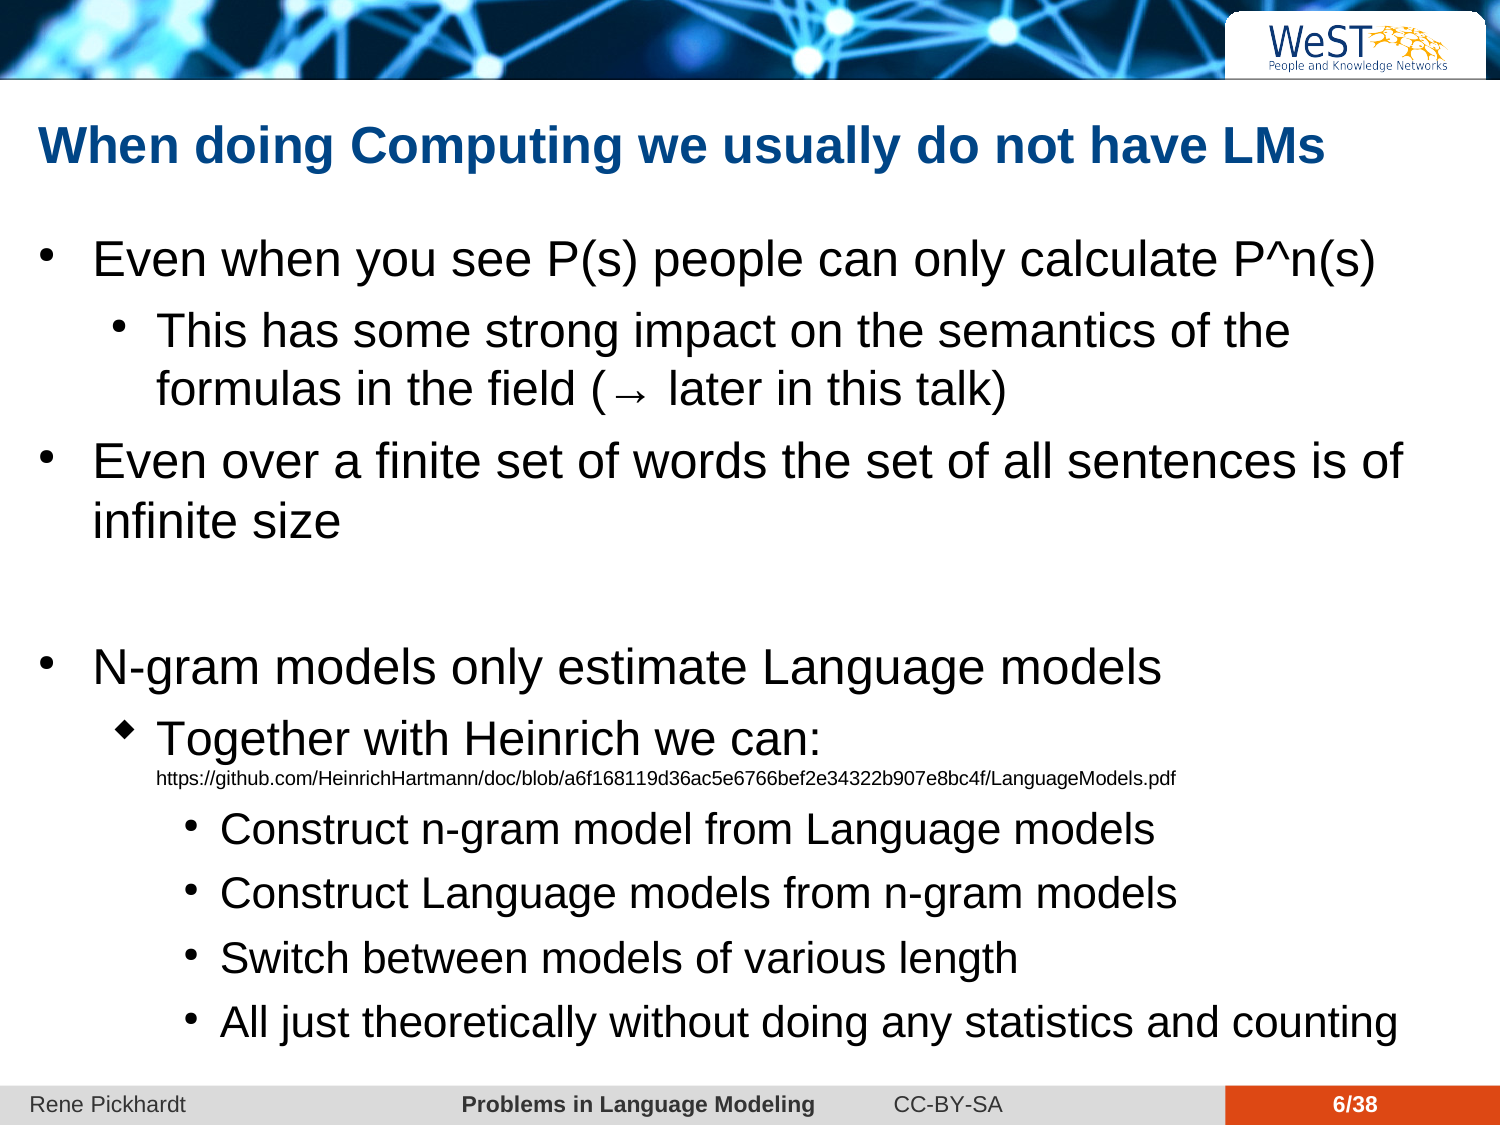

# When doing Computing we usually do not have LMs
Even when you see P(s) people can only calculate P^n(s)
This has some strong impact on the semantics of the formulas in the field (→ later in this talk)
Even over a finite set of words the set of all sentences is of infinite size
N-gram models only estimate Language models
Together with Heinrich we can: https://github.com/HeinrichHartmann/doc/blob/a6f168119d36ac5e6766bef2e34322b907e8bc4f/LanguageModels.pdf
Construct n-gram model from Language models
Construct Language models from n-gram models
Switch between models of various length
All just theoretically without doing any statistics and counting